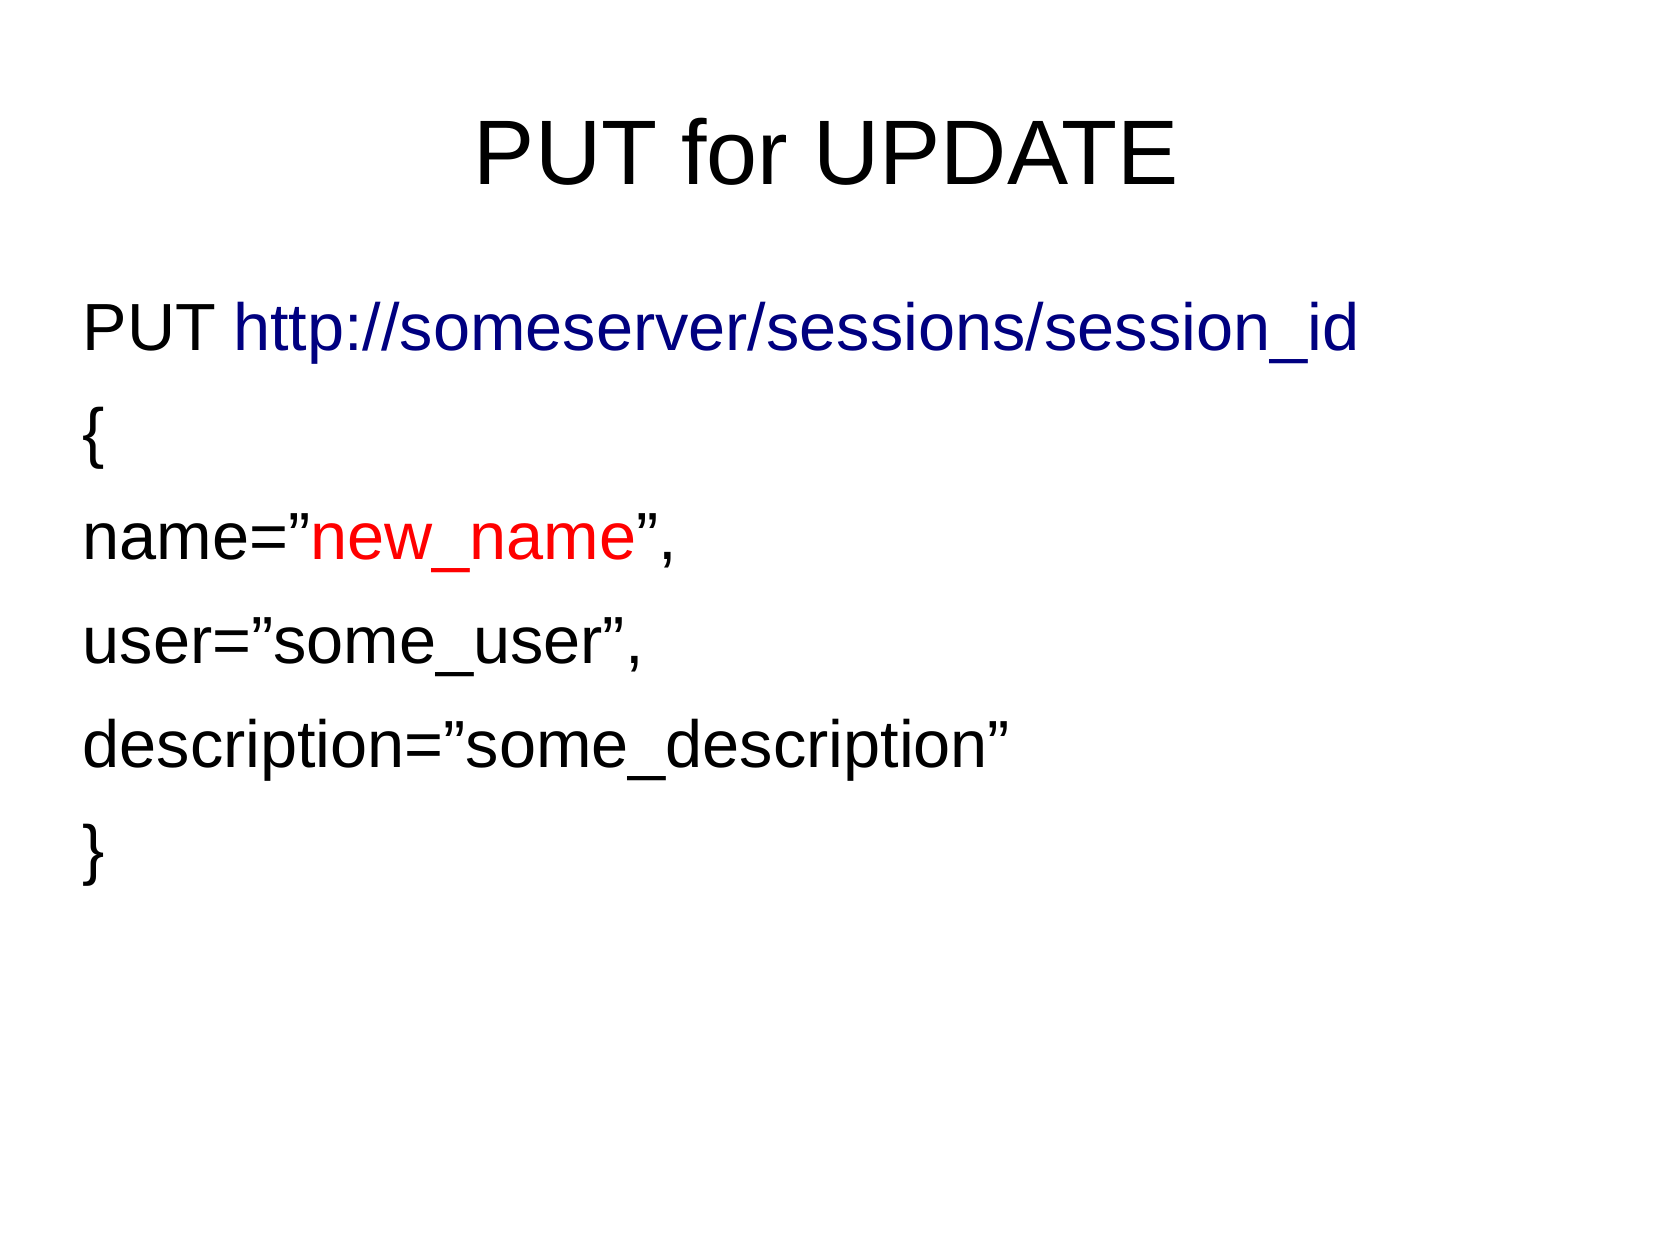

# PUT for UPDATE
PUT http://someserver/sessions/session_id
{
name=”new_name”,
user=”some_user”,
description=”some_description”
}